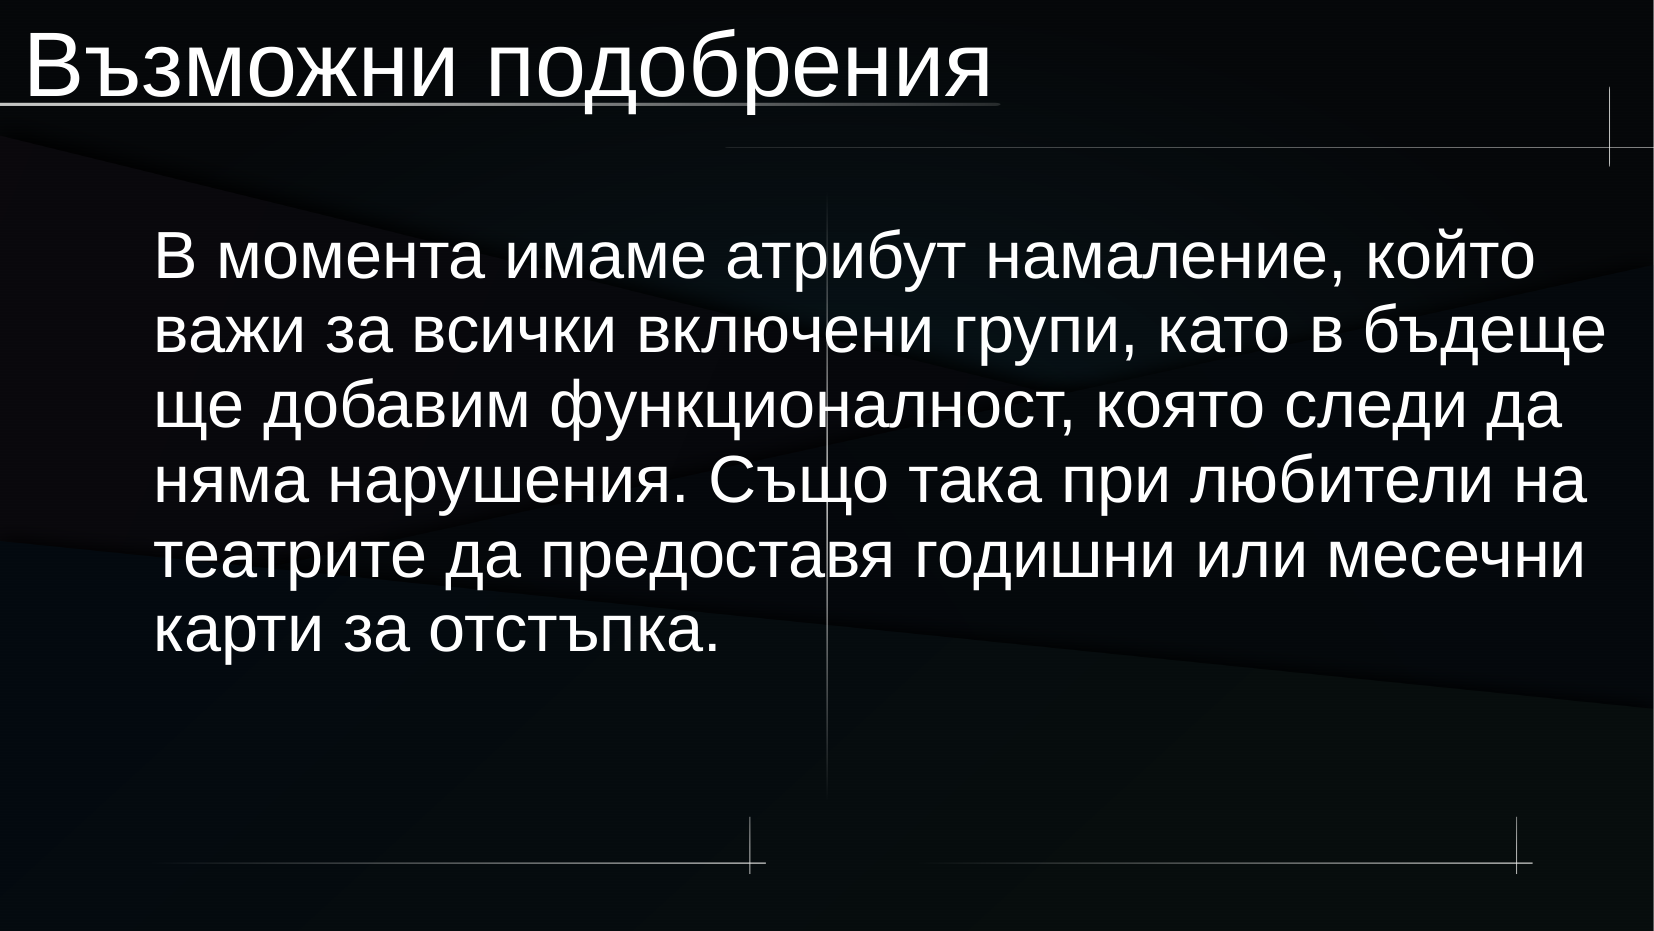

# Възможни подобрения
В момента имаме атрибут намаление, който важи за всички включени групи, като в бъдеще ще добавим функционалност, която следи да няма нарушения. Също така при любители на театрите да предоставя годишни или месечни карти за отстъпка.